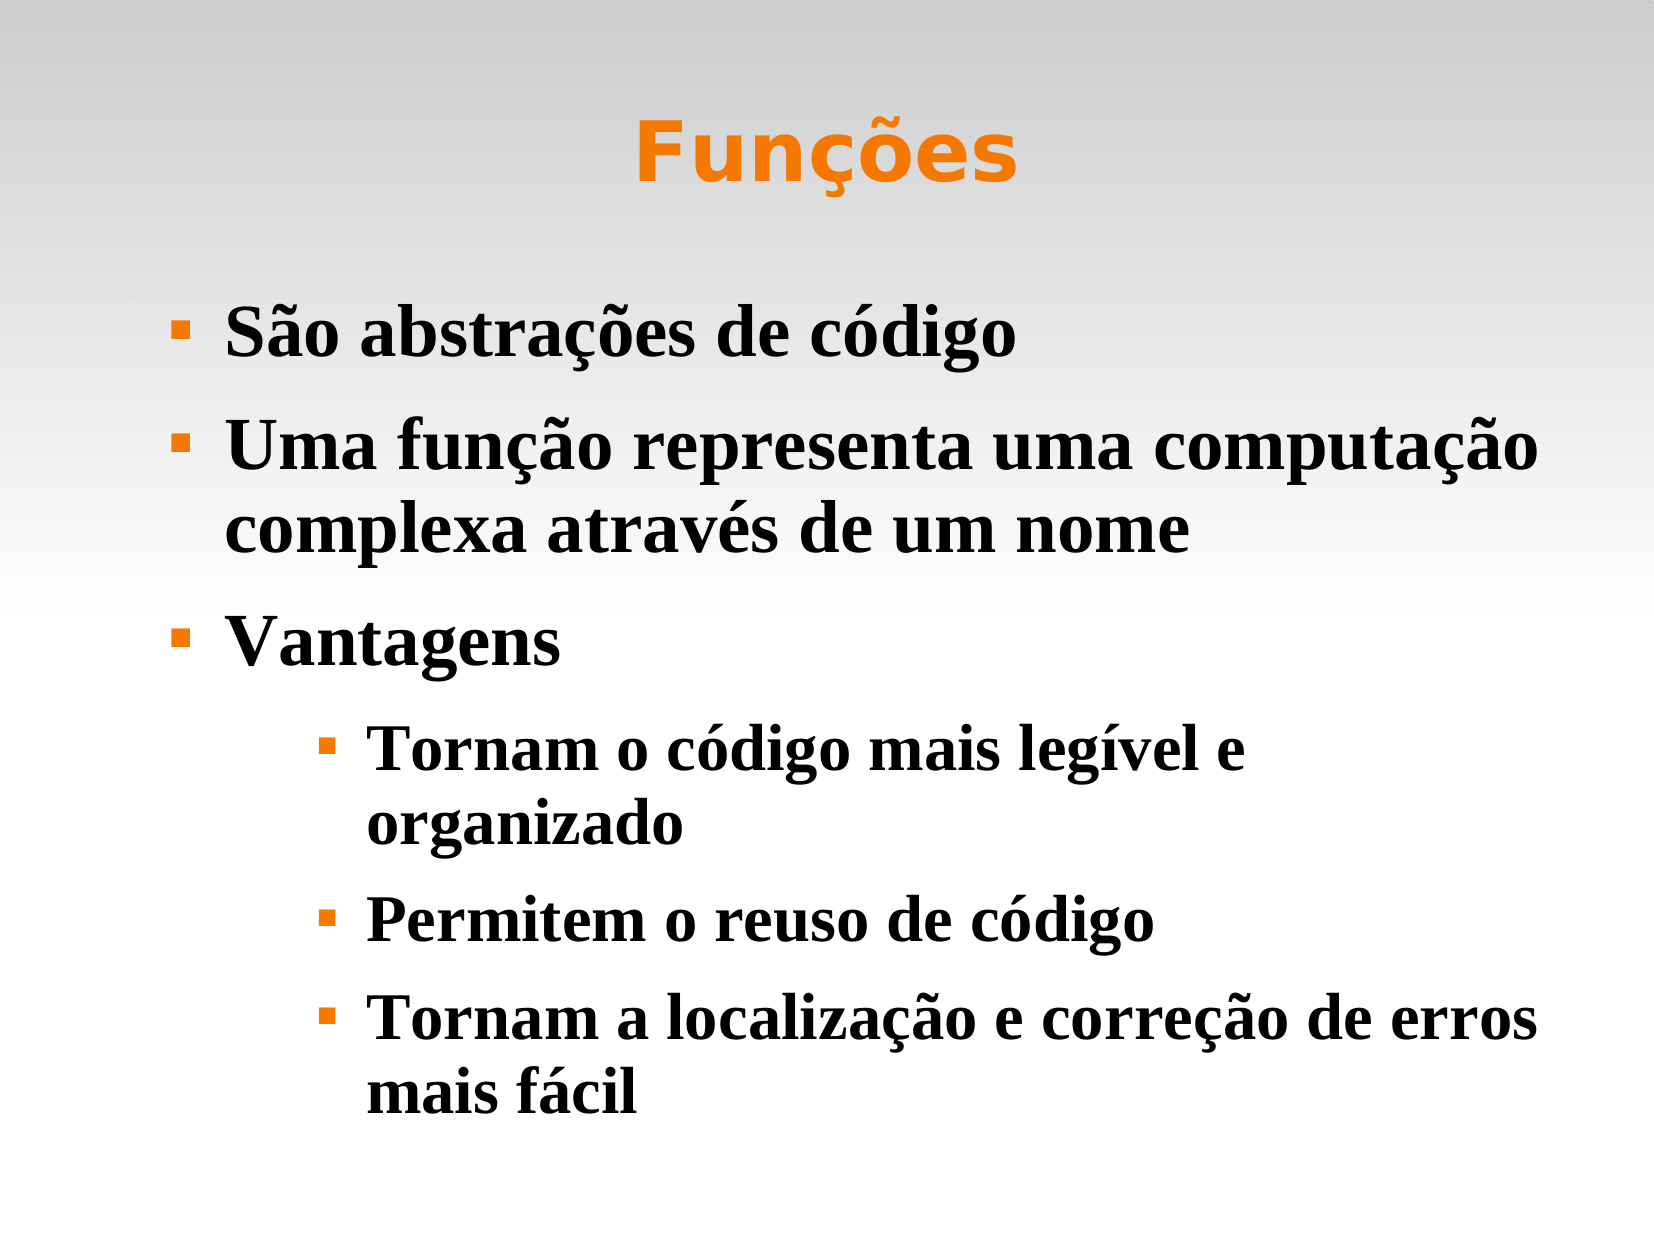

# Funções
São abstrações de código
Uma função representa uma computação complexa através de um nome
Vantagens
Tornam o código mais legível e organizado
Permitem o reuso de código
Tornam a localização e correção de erros mais fácil